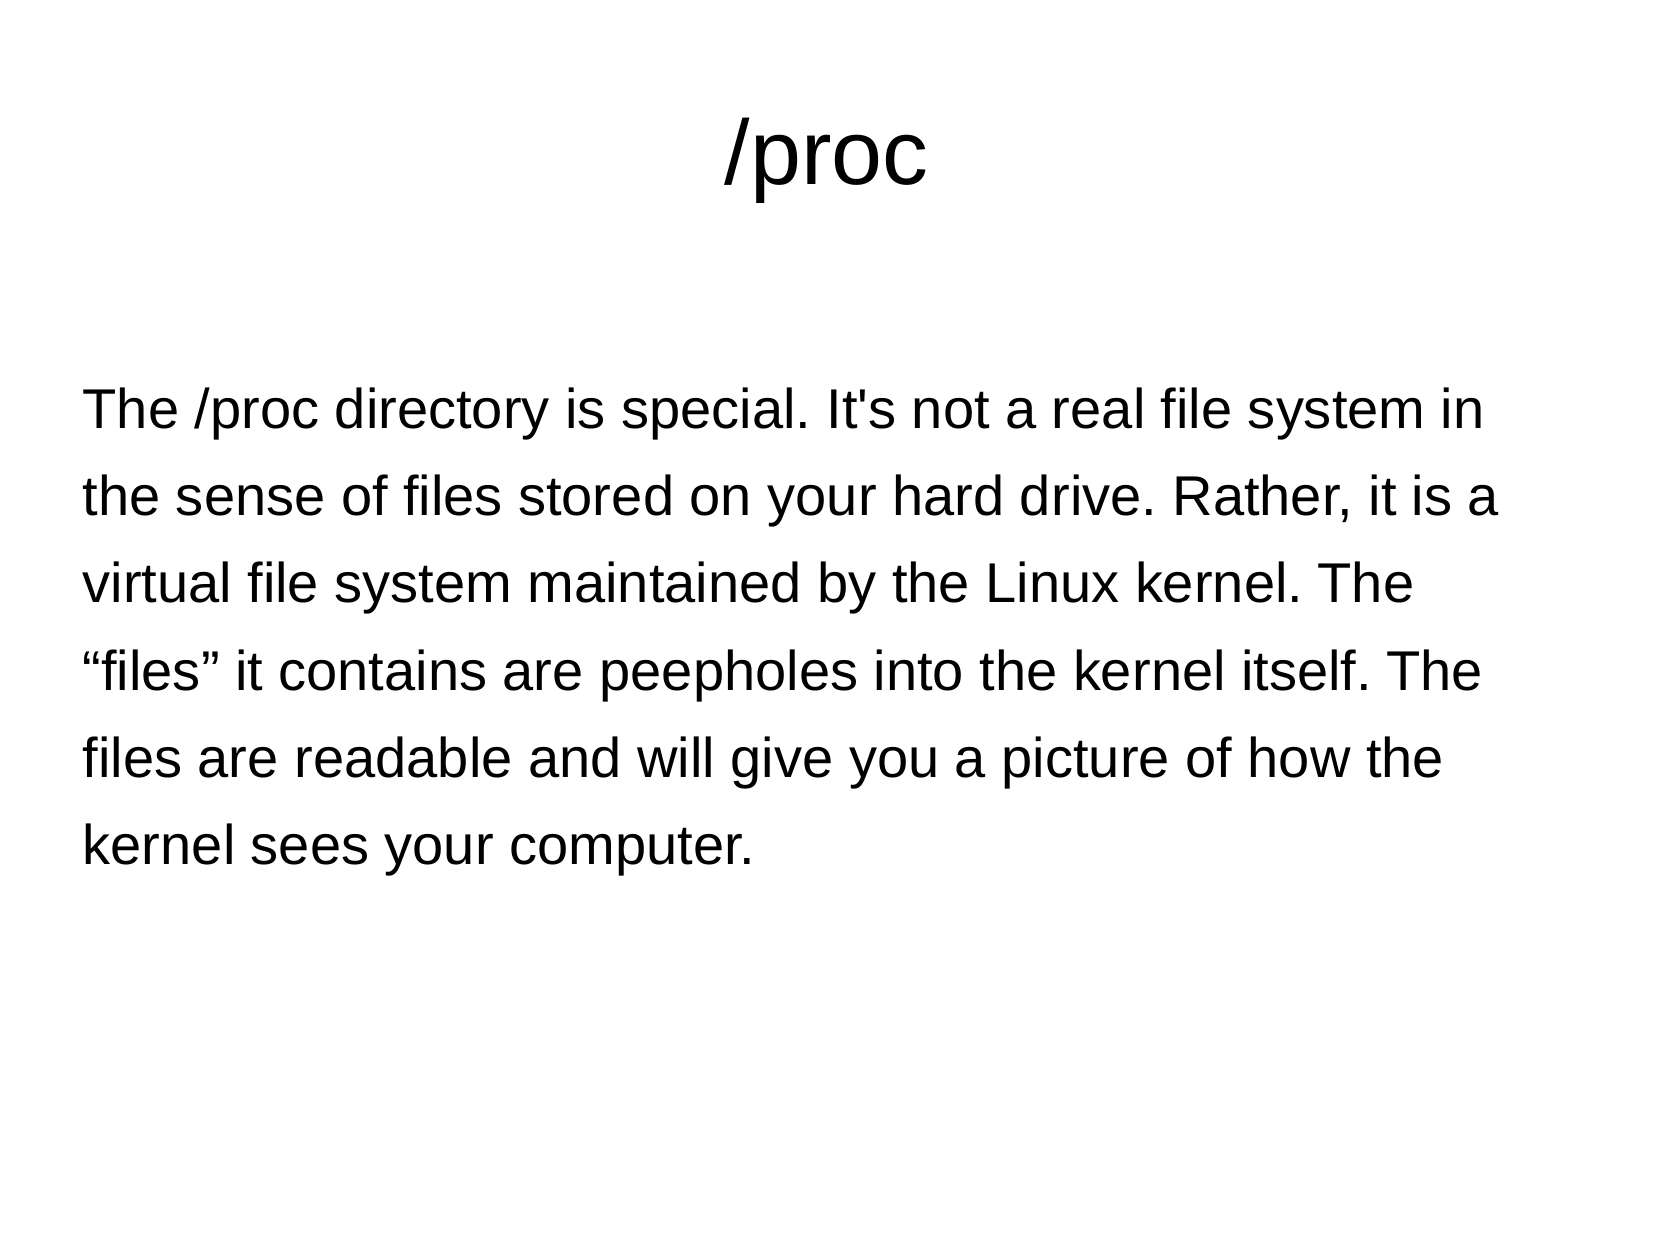

# /proc
The /proc directory is special. It's not a real file system in
the sense of files stored on your hard drive. Rather, it is a
virtual file system maintained by the Linux kernel. The
“files” it contains are peepholes into the kernel itself. The
files are readable and will give you a picture of how the
kernel sees your computer.